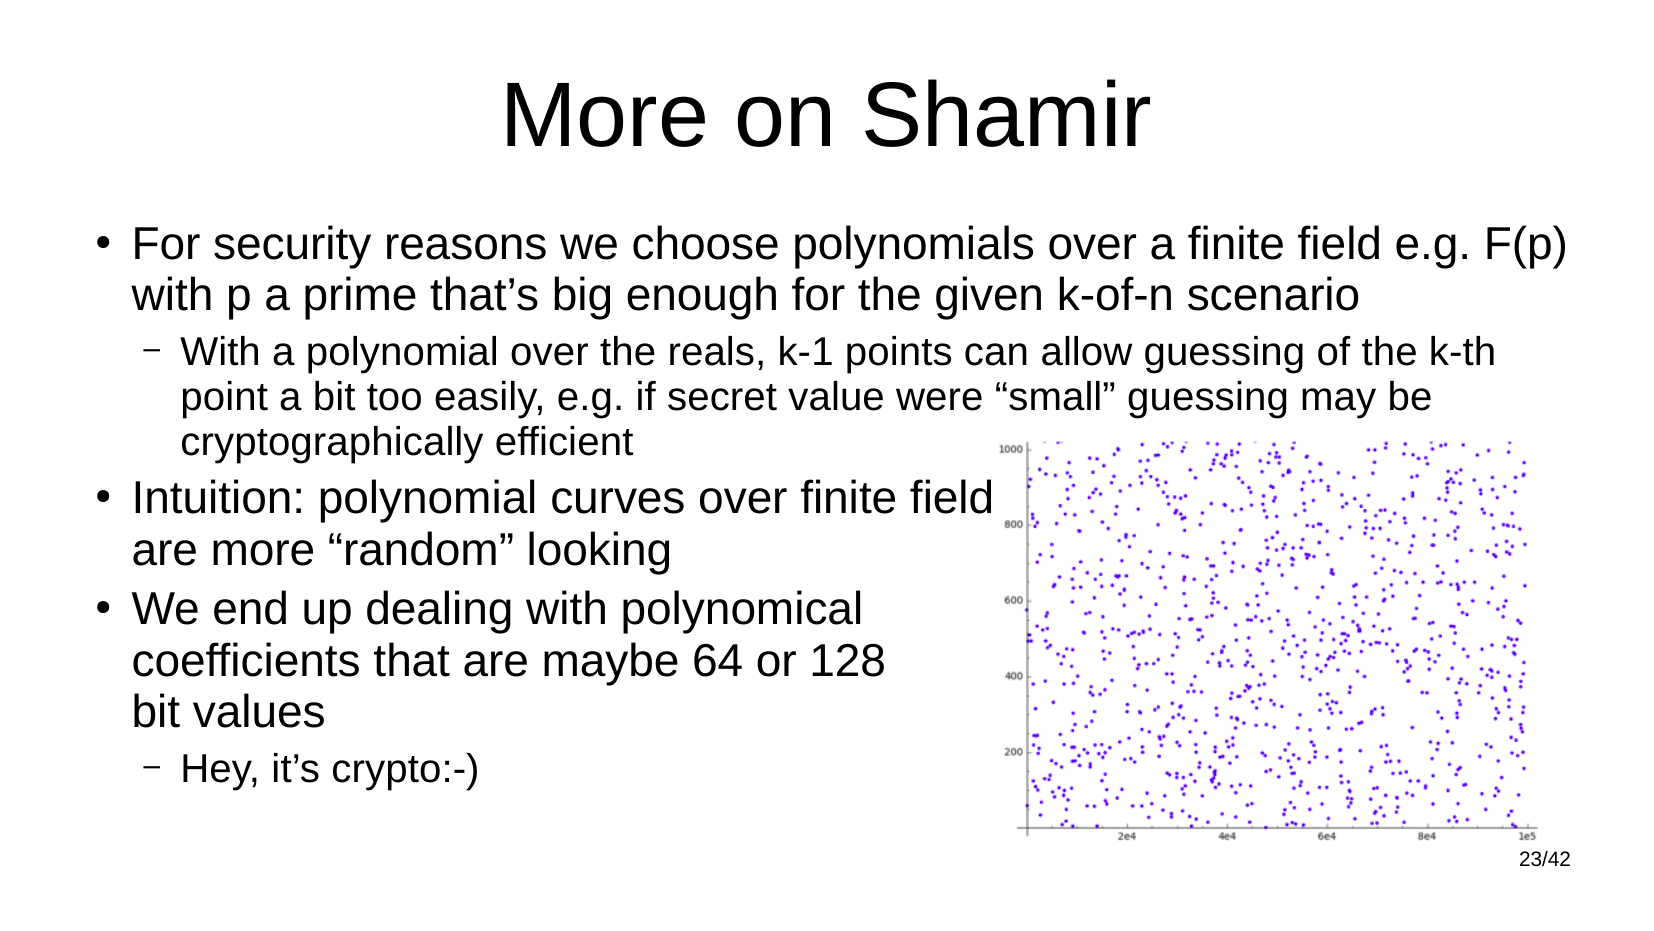

# More on Shamir
For security reasons we choose polynomials over a finite field e.g. F(p) with p a prime that’s big enough for the given k-of-n scenario
With a polynomial over the reals, k-1 points can allow guessing of the k-th point a bit too easily, e.g. if secret value were “small” guessing may be cryptographically efficient
Intuition: polynomial curves over finite fields
are more “random” looking
We end up dealing with polynomical
coefficients that are maybe 64 or 128
bit values
Hey, it’s crypto:-)
23